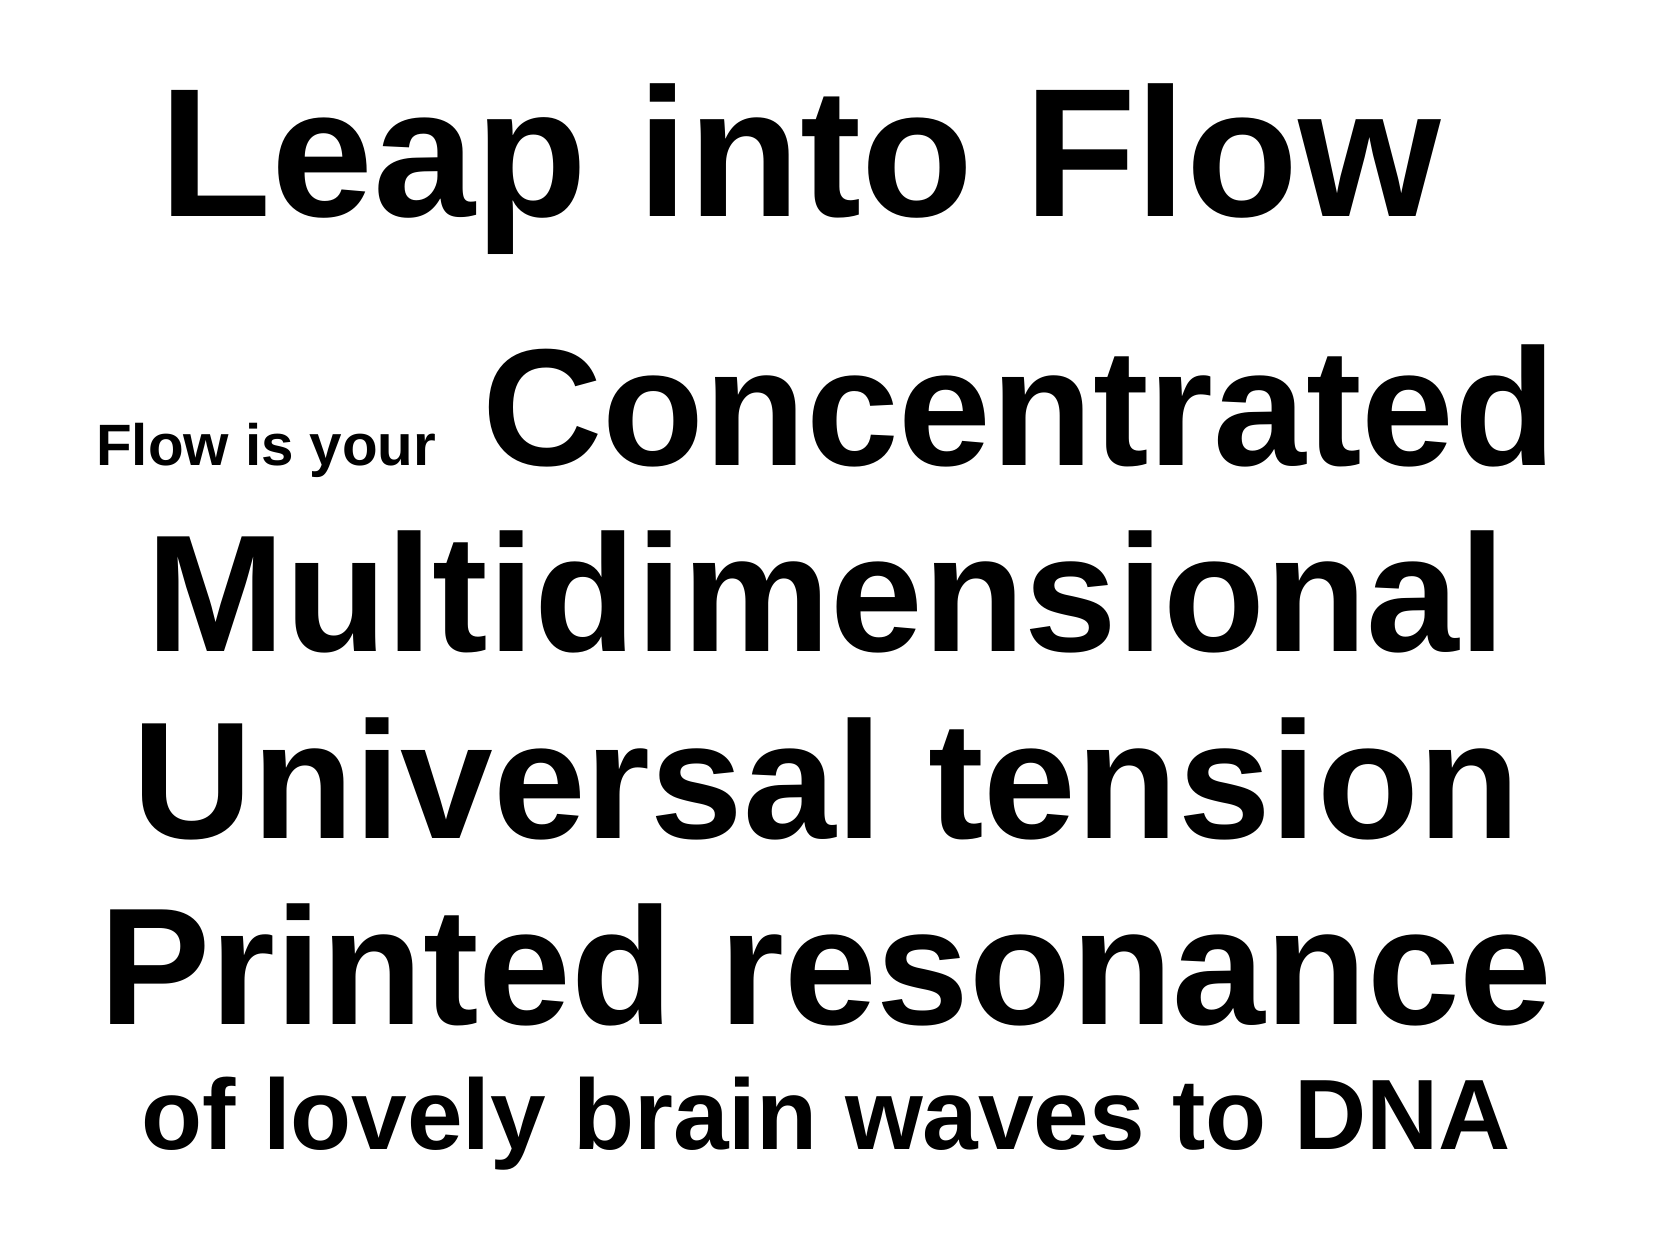

# Leap into Flow
Flow is your Concentrated
Multidimensional
Universal tension
Printed resonance of lovely brain waves to DNA